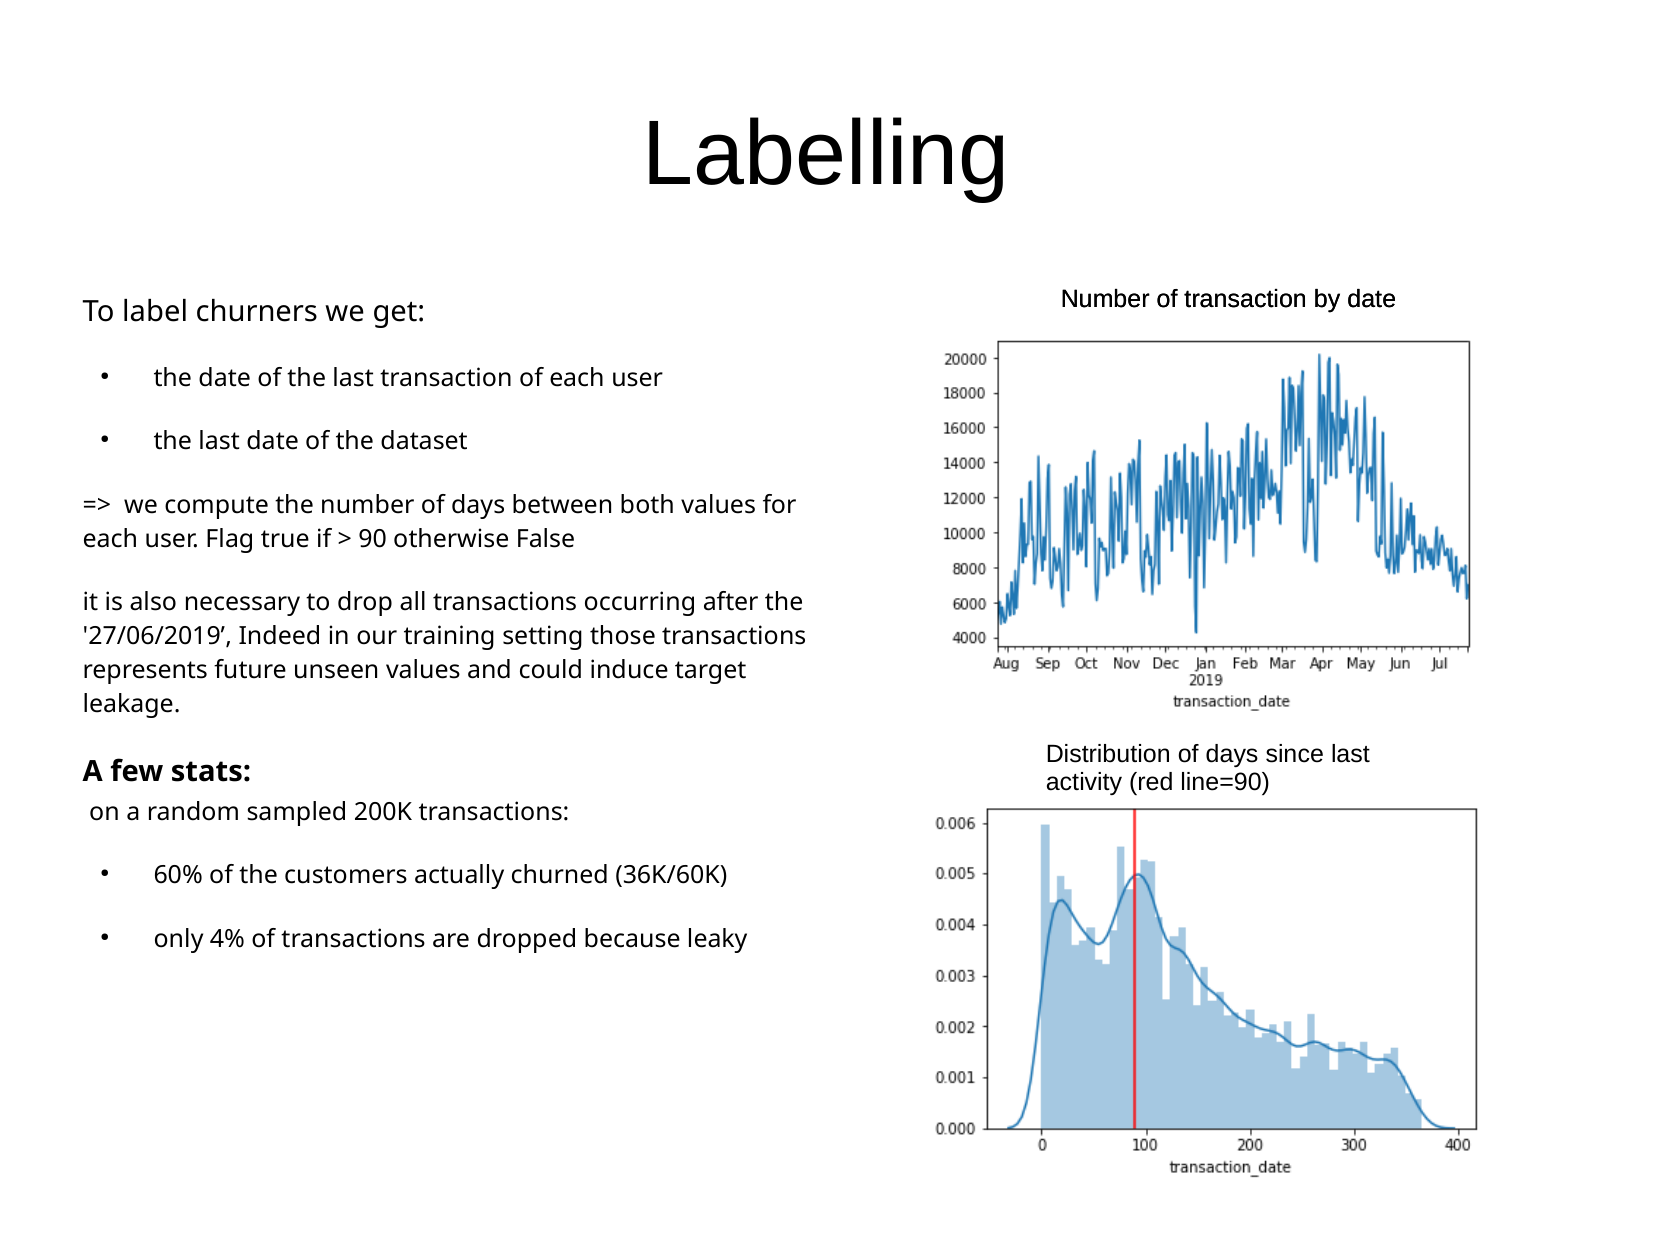

# Labelling
Number of transaction by date
Number of transaction by date
To label churners we get:
the date of the last transaction of each user
the last date of the dataset
=> we compute the number of days between both values for each user. Flag true if > 90 otherwise False
it is also necessary to drop all transactions occurring after the '27/06/2019’, Indeed in our training setting those transactions represents future unseen values and could induce target leakage.
A few stats:
 on a random sampled 200K transactions:
60% of the customers actually churned (36K/60K)
only 4% of transactions are dropped because leaky
Distribution of days since last activity (red line=90)